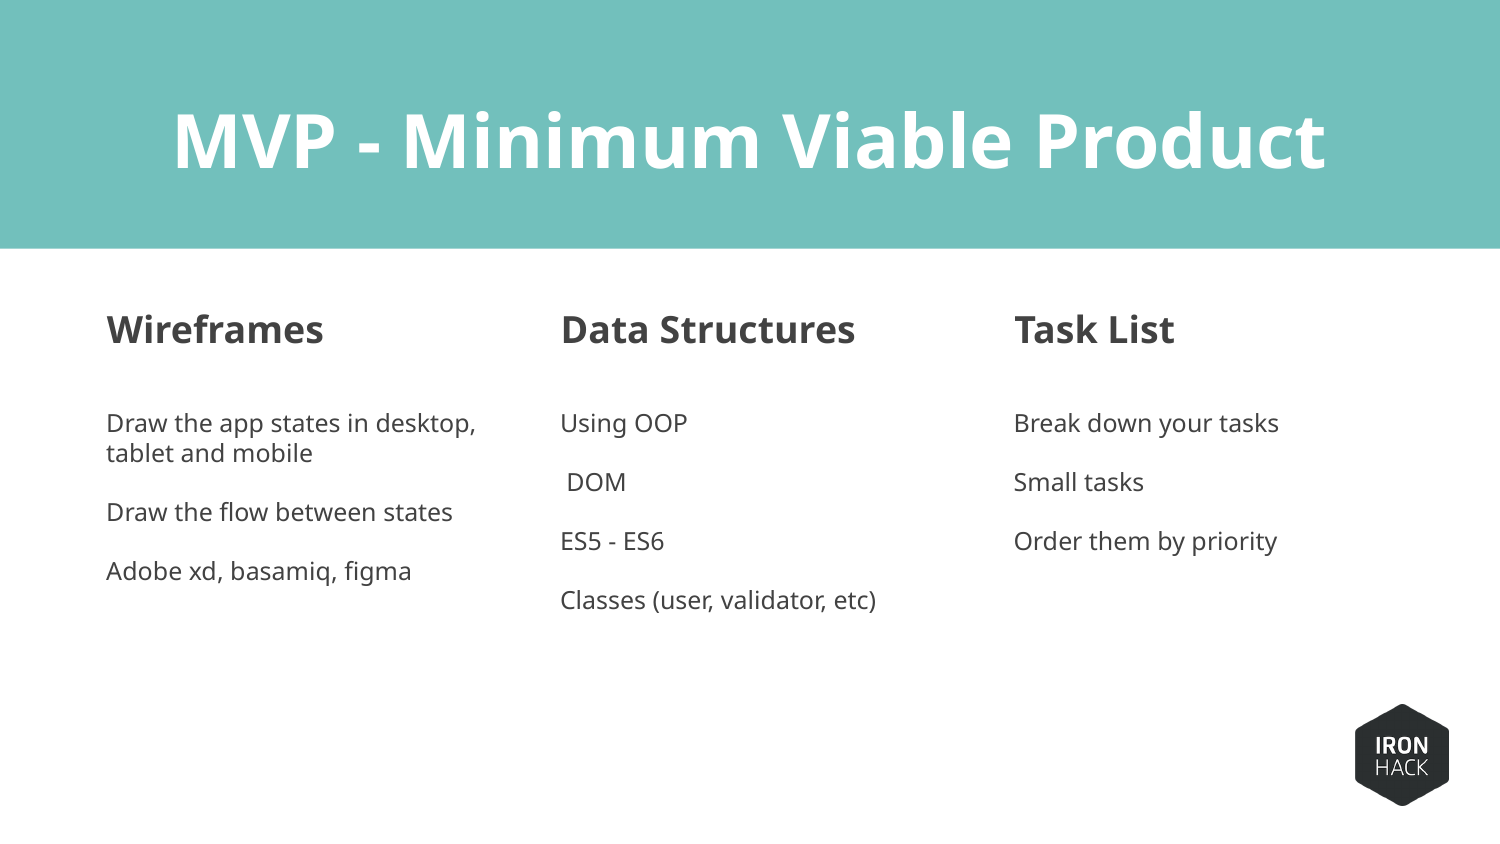

MVP - Minimum Viable Product
Wireframes
Data Structures
Task List
Draw the app states in desktop, tablet and mobile
Draw the flow between states
Adobe xd, basamiq, figma
# Using OOP
 DOM
ES5 - ES6
Classes (user, validator, etc)
Break down your tasks
Small tasks
Order them by priority